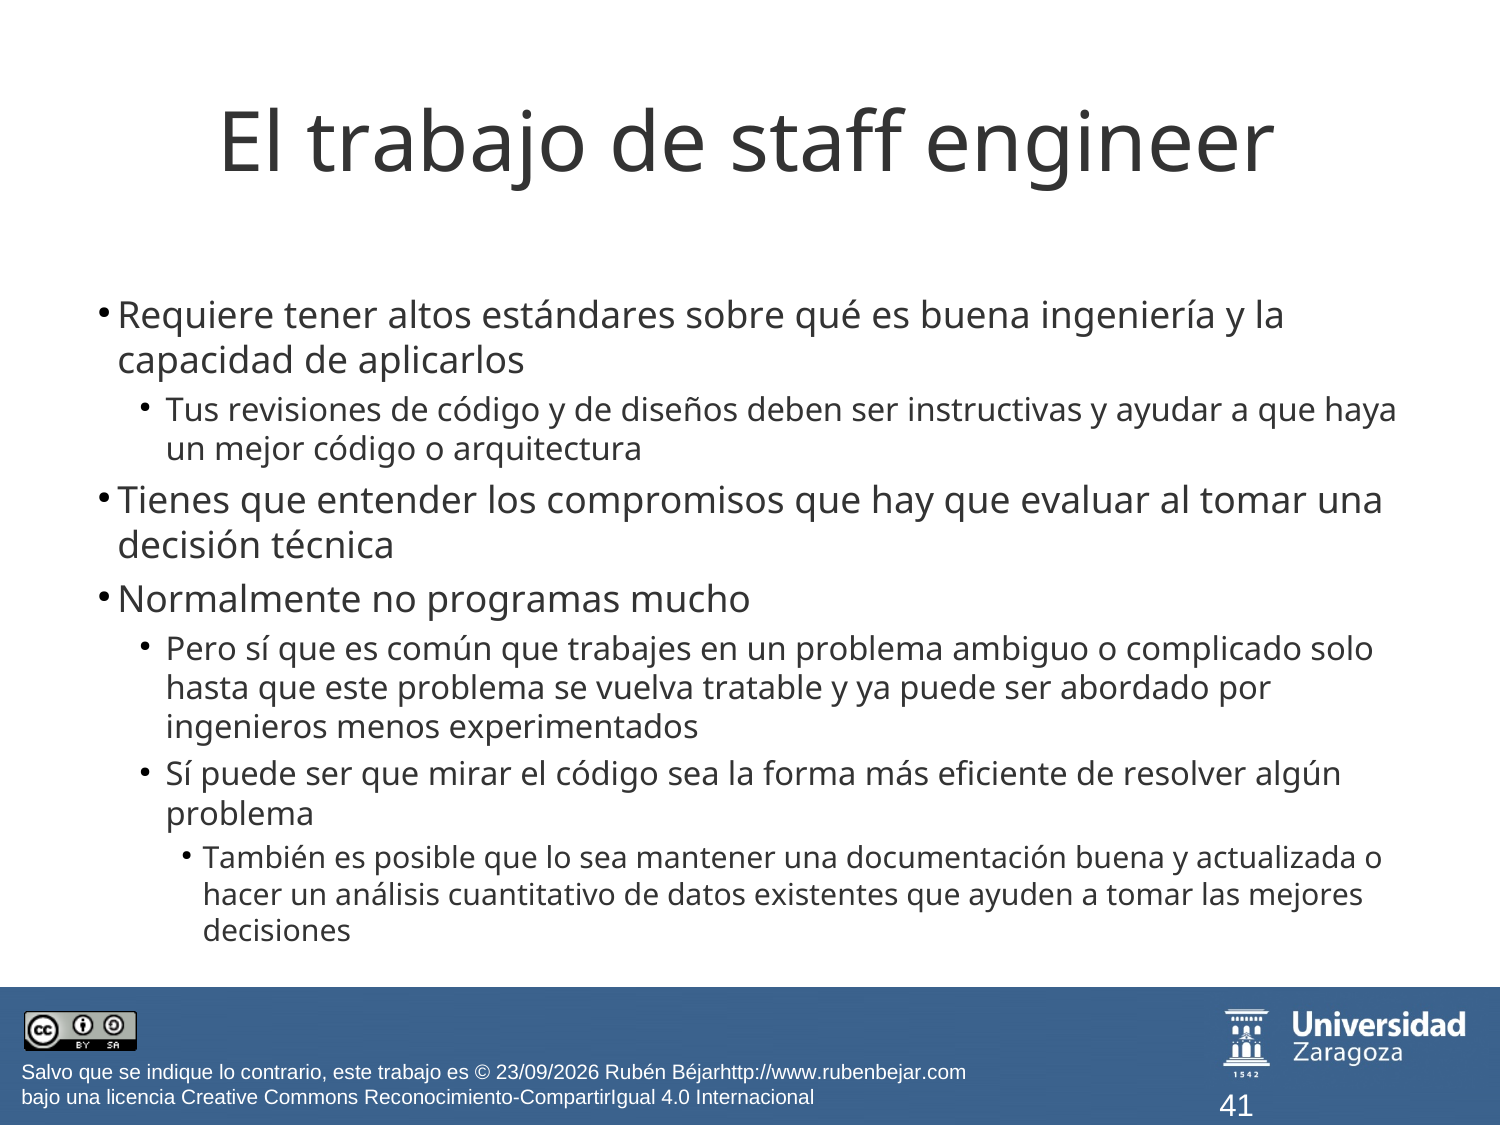

# El trabajo de staff engineer
Requiere tener altos estándares sobre qué es buena ingeniería y la capacidad de aplicarlos
Tus revisiones de código y de diseños deben ser instructivas y ayudar a que haya un mejor código o arquitectura
Tienes que entender los compromisos que hay que evaluar al tomar una decisión técnica
Normalmente no programas mucho
Pero sí que es común que trabajes en un problema ambiguo o complicado solo hasta que este problema se vuelva tratable y ya puede ser abordado por ingenieros menos experimentados
Sí puede ser que mirar el código sea la forma más eficiente de resolver algún problema
También es posible que lo sea mantener una documentación buena y actualizada o hacer un análisis cuantitativo de datos existentes que ayuden a tomar las mejores decisiones